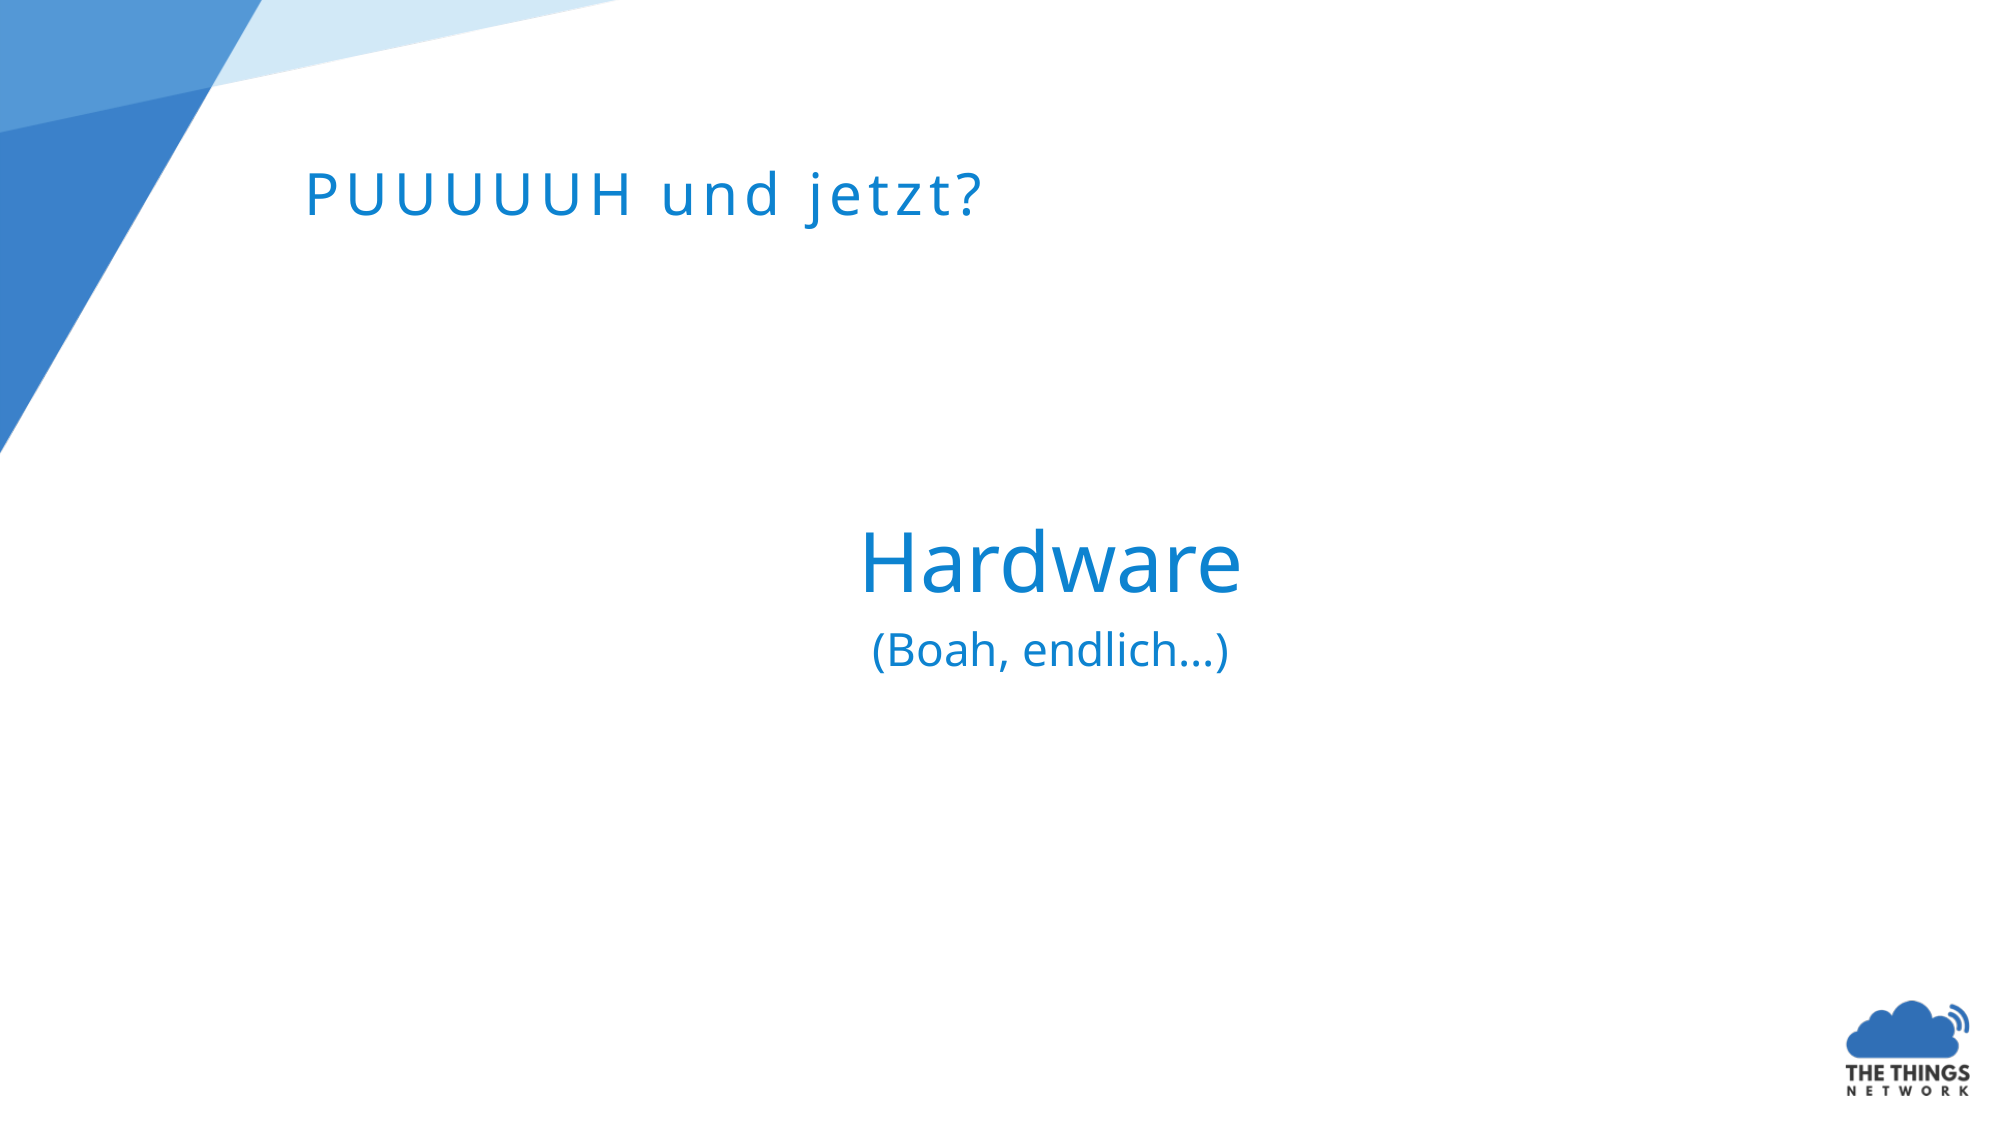

# PUUUUUH und jetzt?
Hardware
(Boah, endlich...)